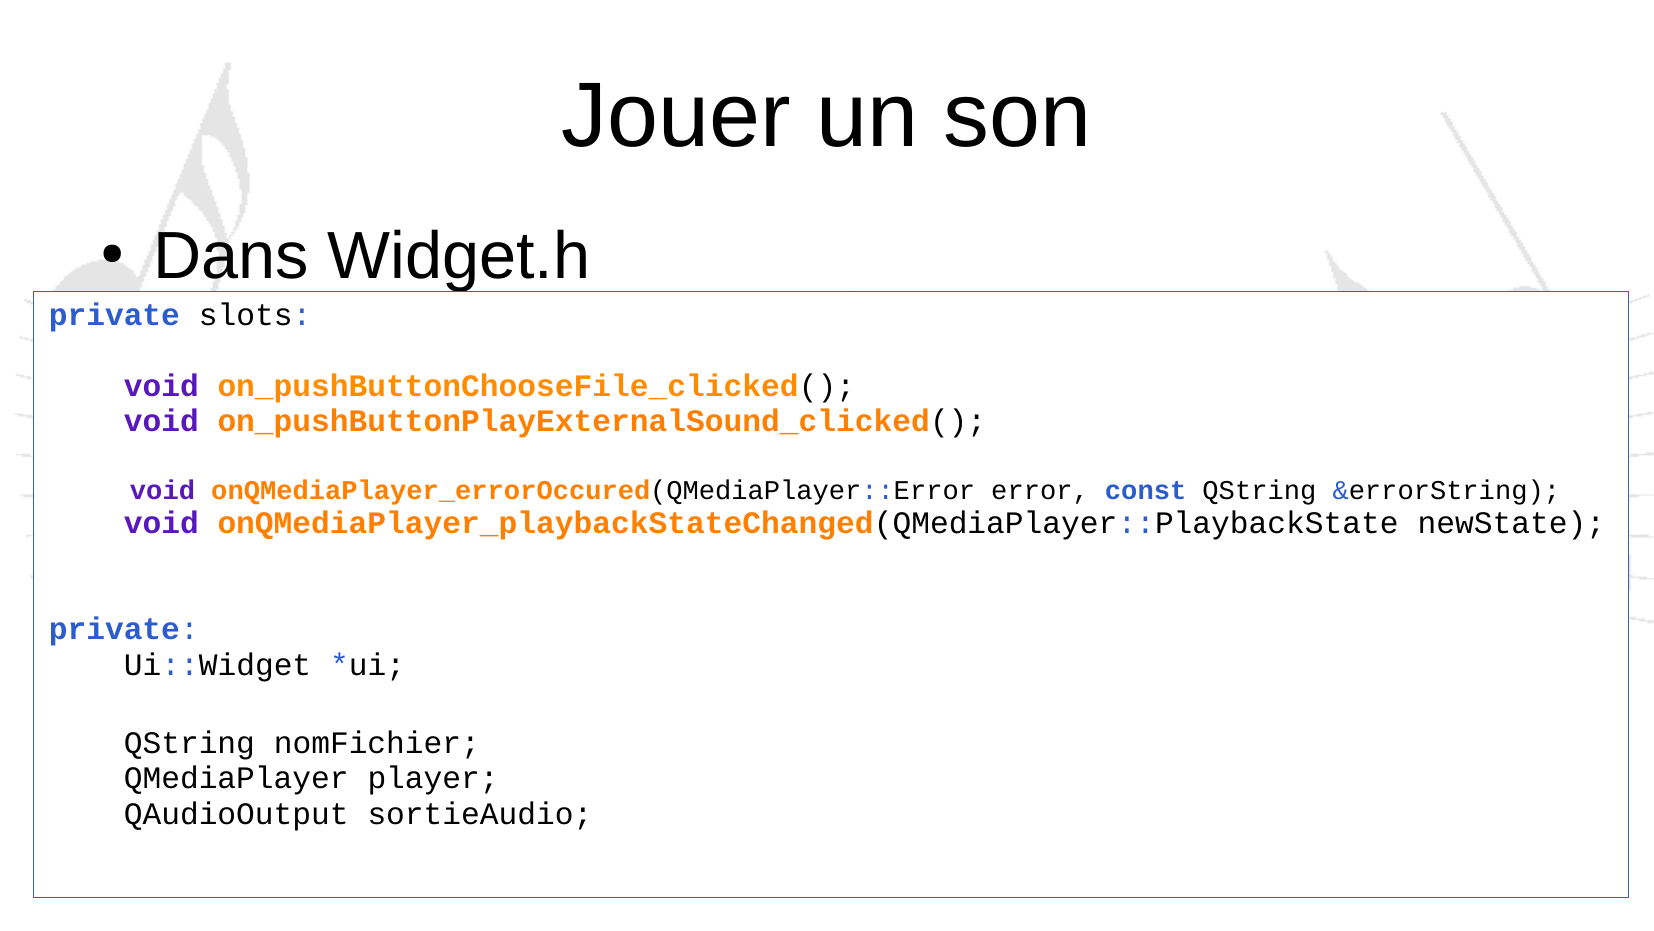

# Jouer un son
Dans Widget.h
private slots:
 void on_pushButtonChooseFile_clicked();
 void on_pushButtonPlayExternalSound_clicked();
 void onQMediaPlayer_errorOccured(QMediaPlayer::Error error, const QString &errorString);
 void onQMediaPlayer_playbackStateChanged(QMediaPlayer::PlaybackState newState);
private:
 Ui::Widget *ui;
 QString nomFichier;
 QMediaPlayer player;
 QAudioOutput sortieAudio;